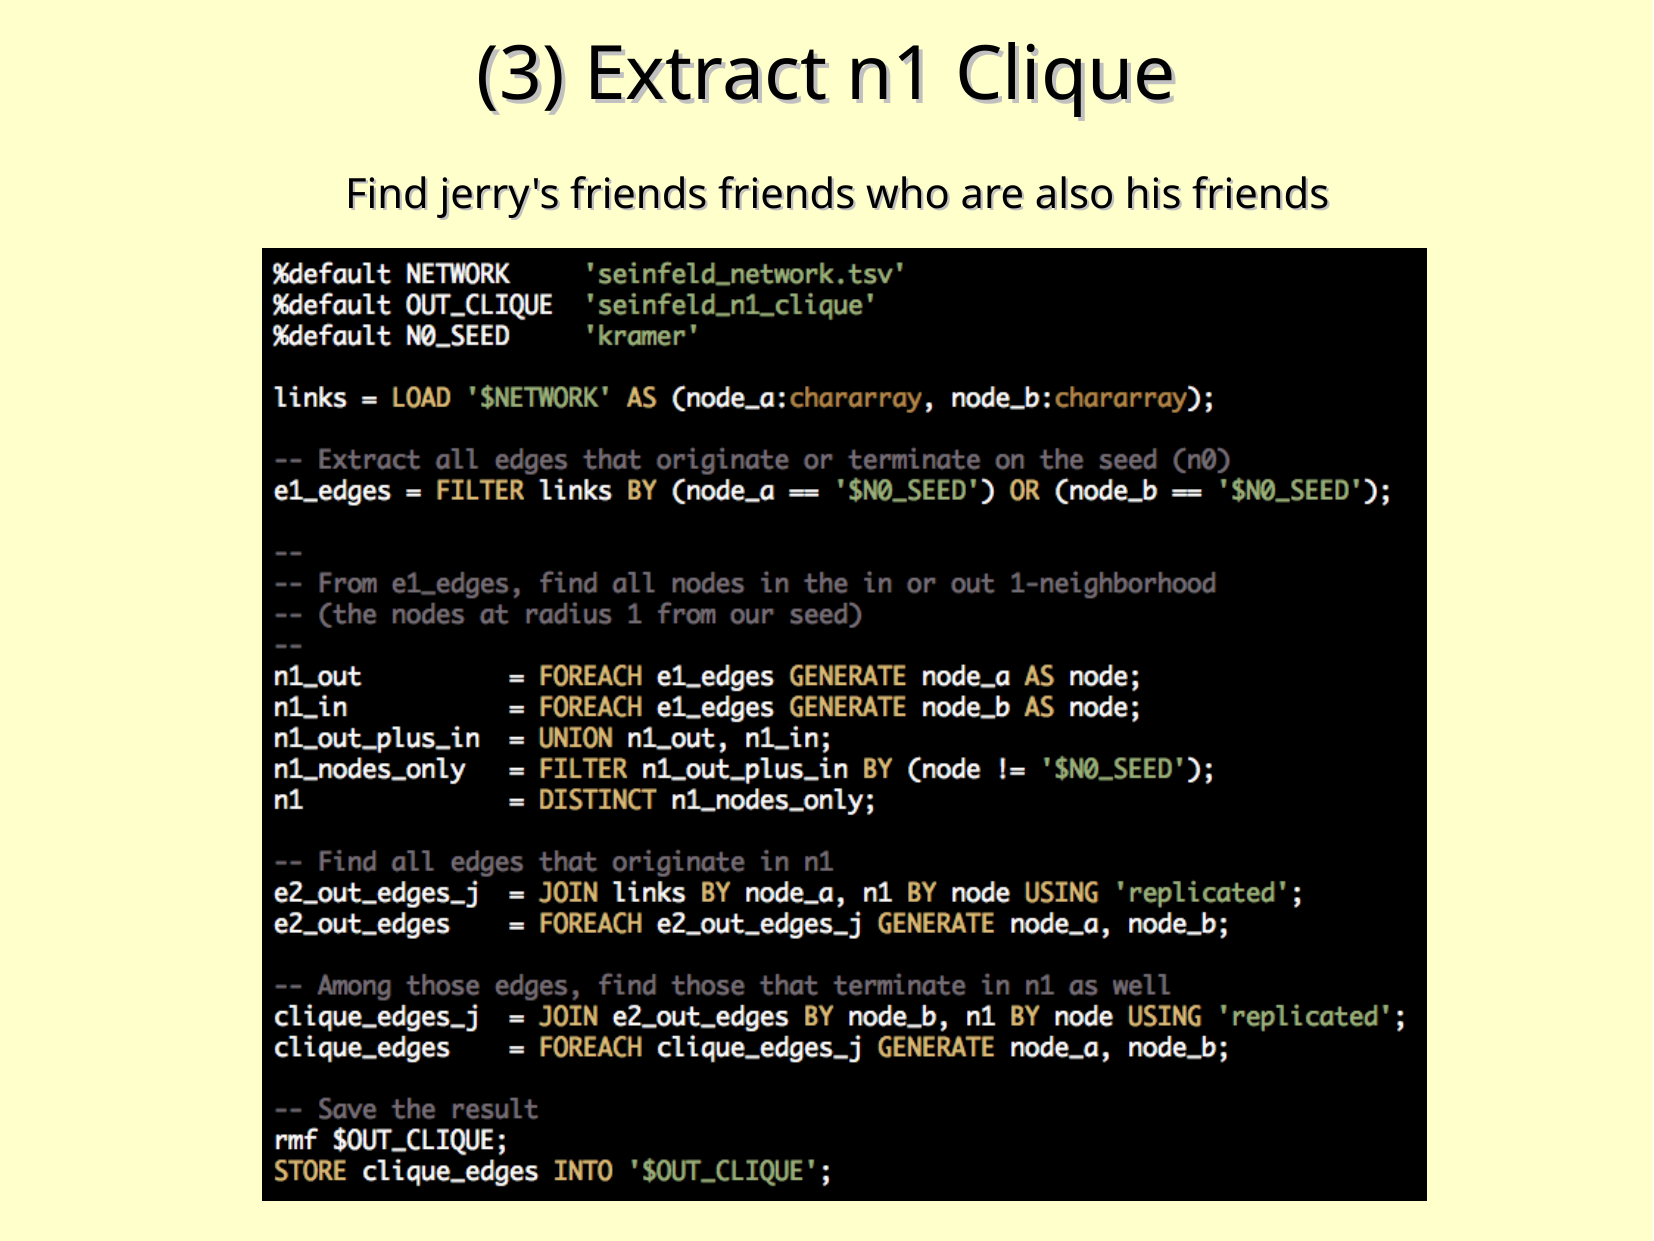

# (3) Extract n1 Clique
Find jerry's friends friends who are also his friends